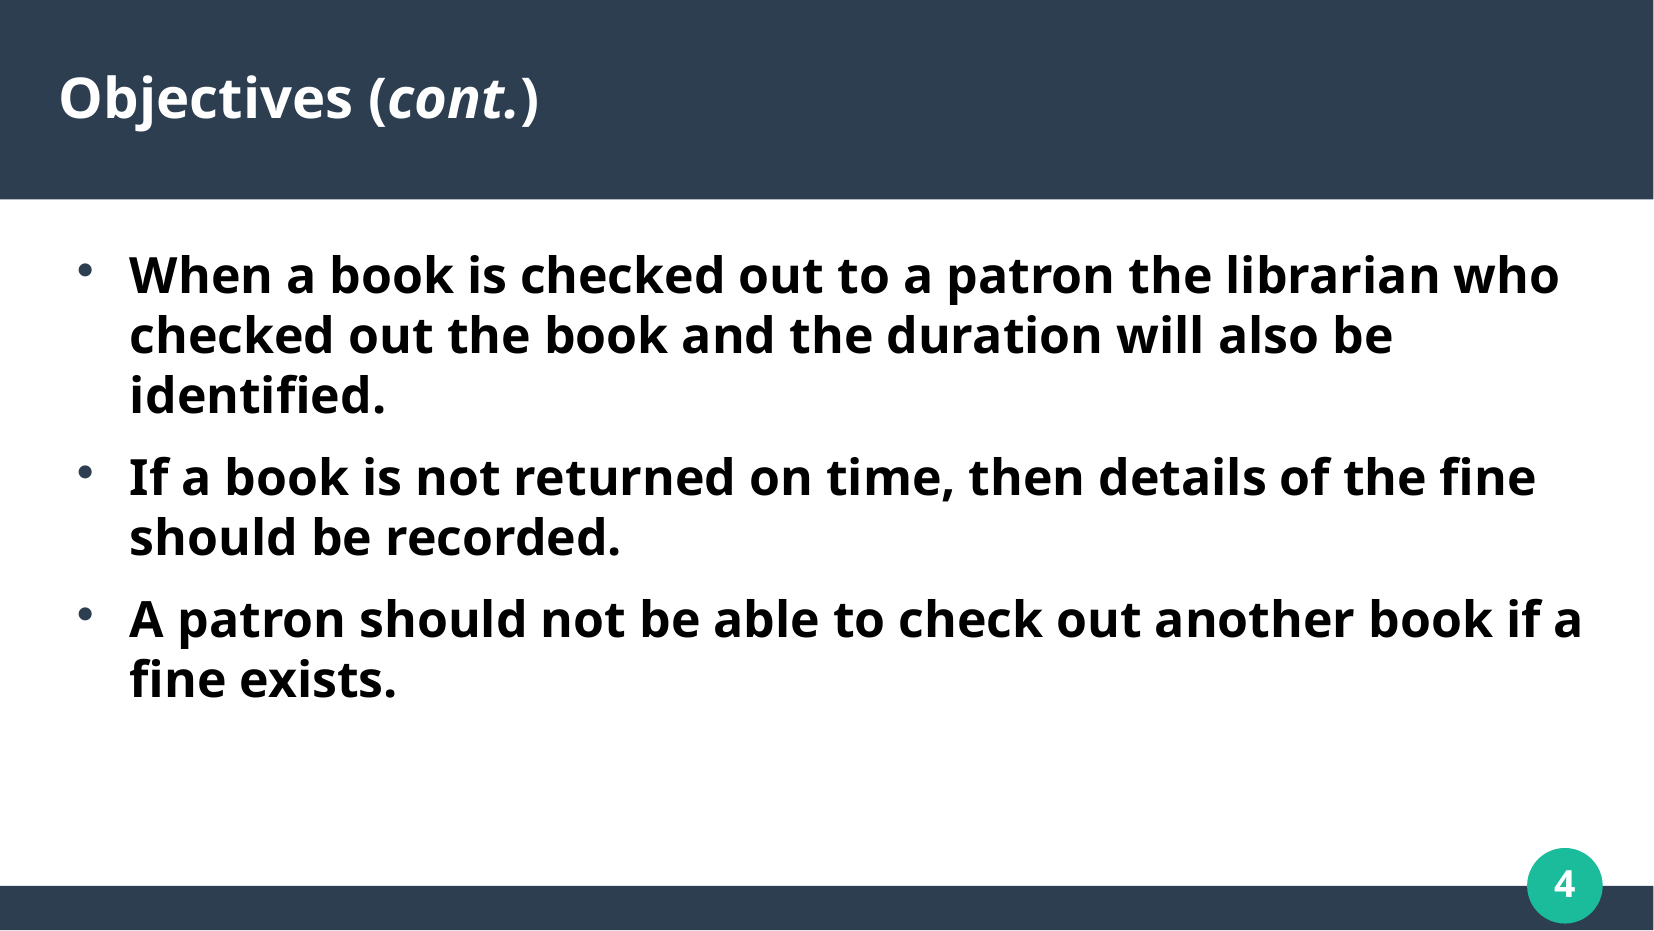

# Objectives (cont.)
When a book is checked out to a patron the librarian who checked out the book and the duration will also be identified.
If a book is not returned on time, then details of the fine should be recorded.
A patron should not be able to check out another book if a fine exists.